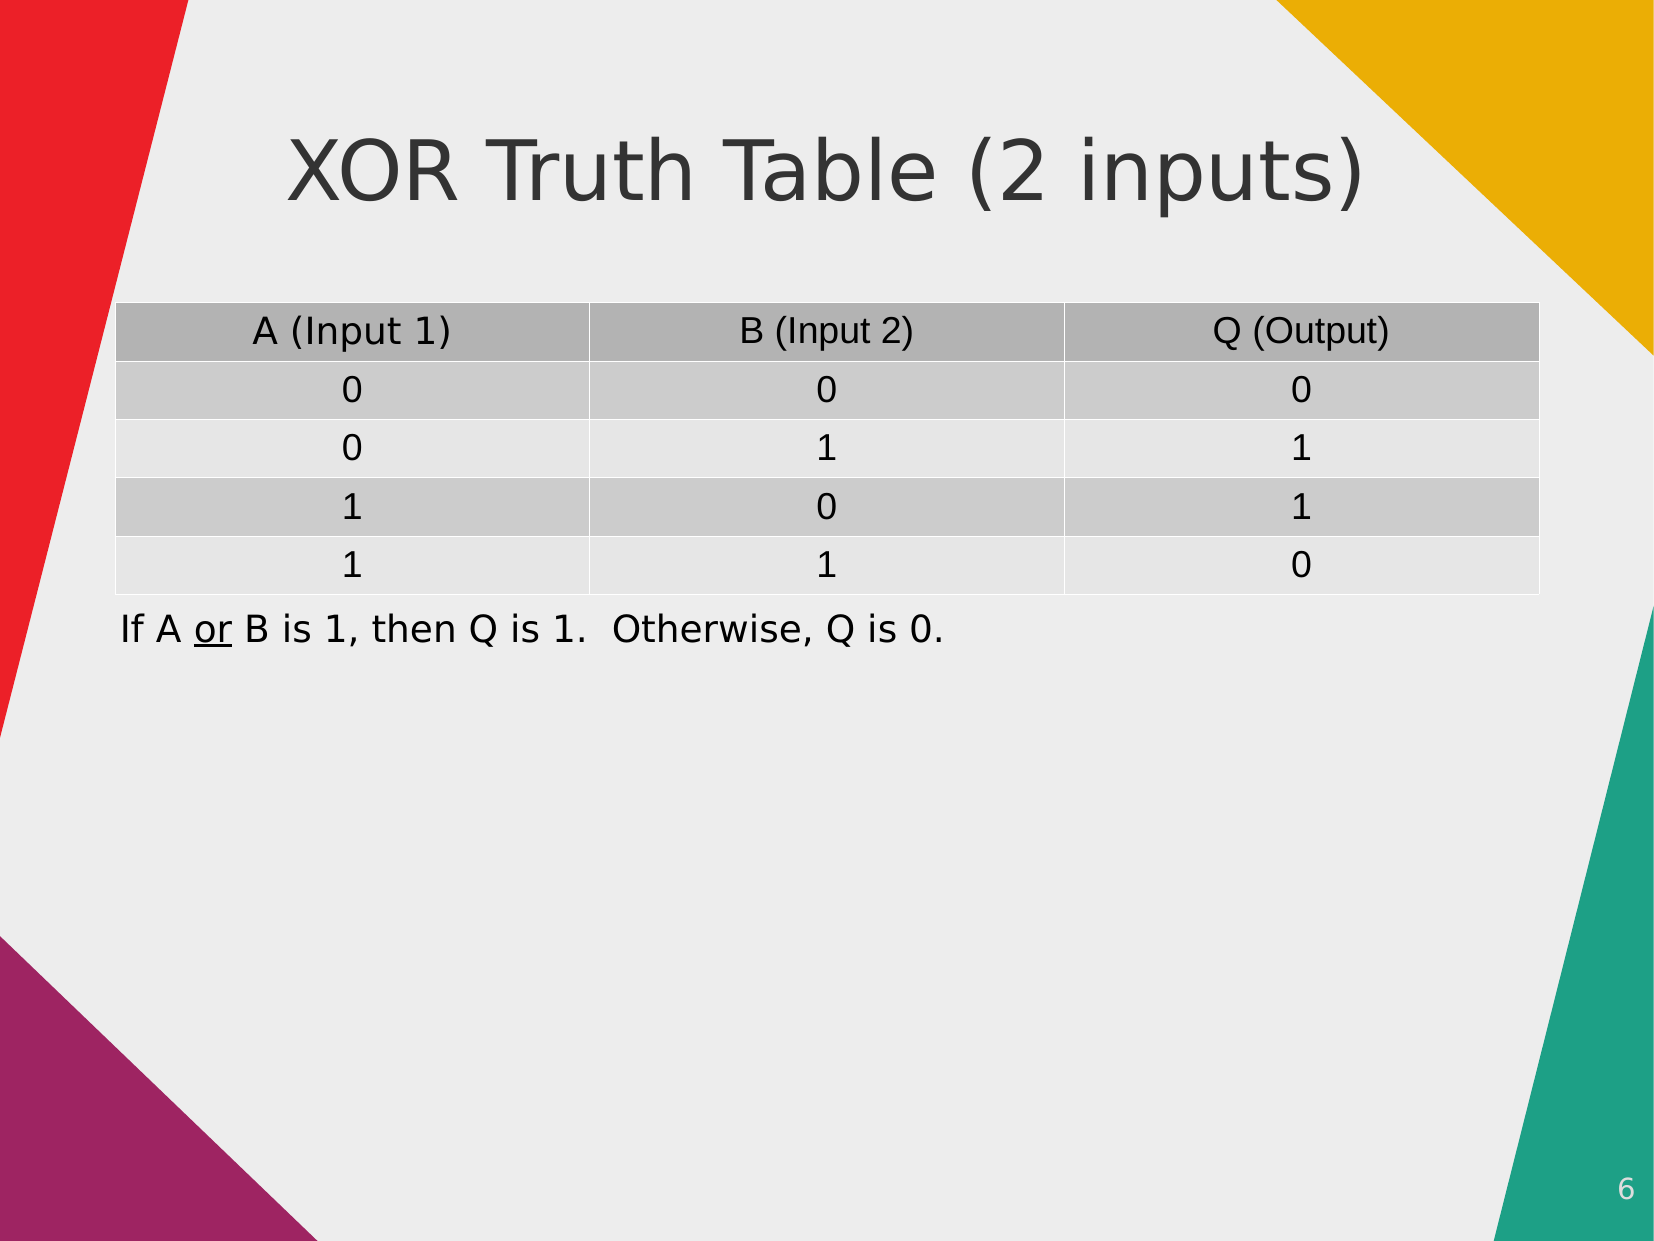

# XOR Truth Table (2 inputs)
| A (Input 1) | B (Input 2) | Q (Output) |
| --- | --- | --- |
| 0 | 0 | 0 |
| 0 | 1 | 1 |
| 1 | 0 | 1 |
| 1 | 1 | 0 |
If A or B is 1, then Q is 1. Otherwise, Q is 0.
6